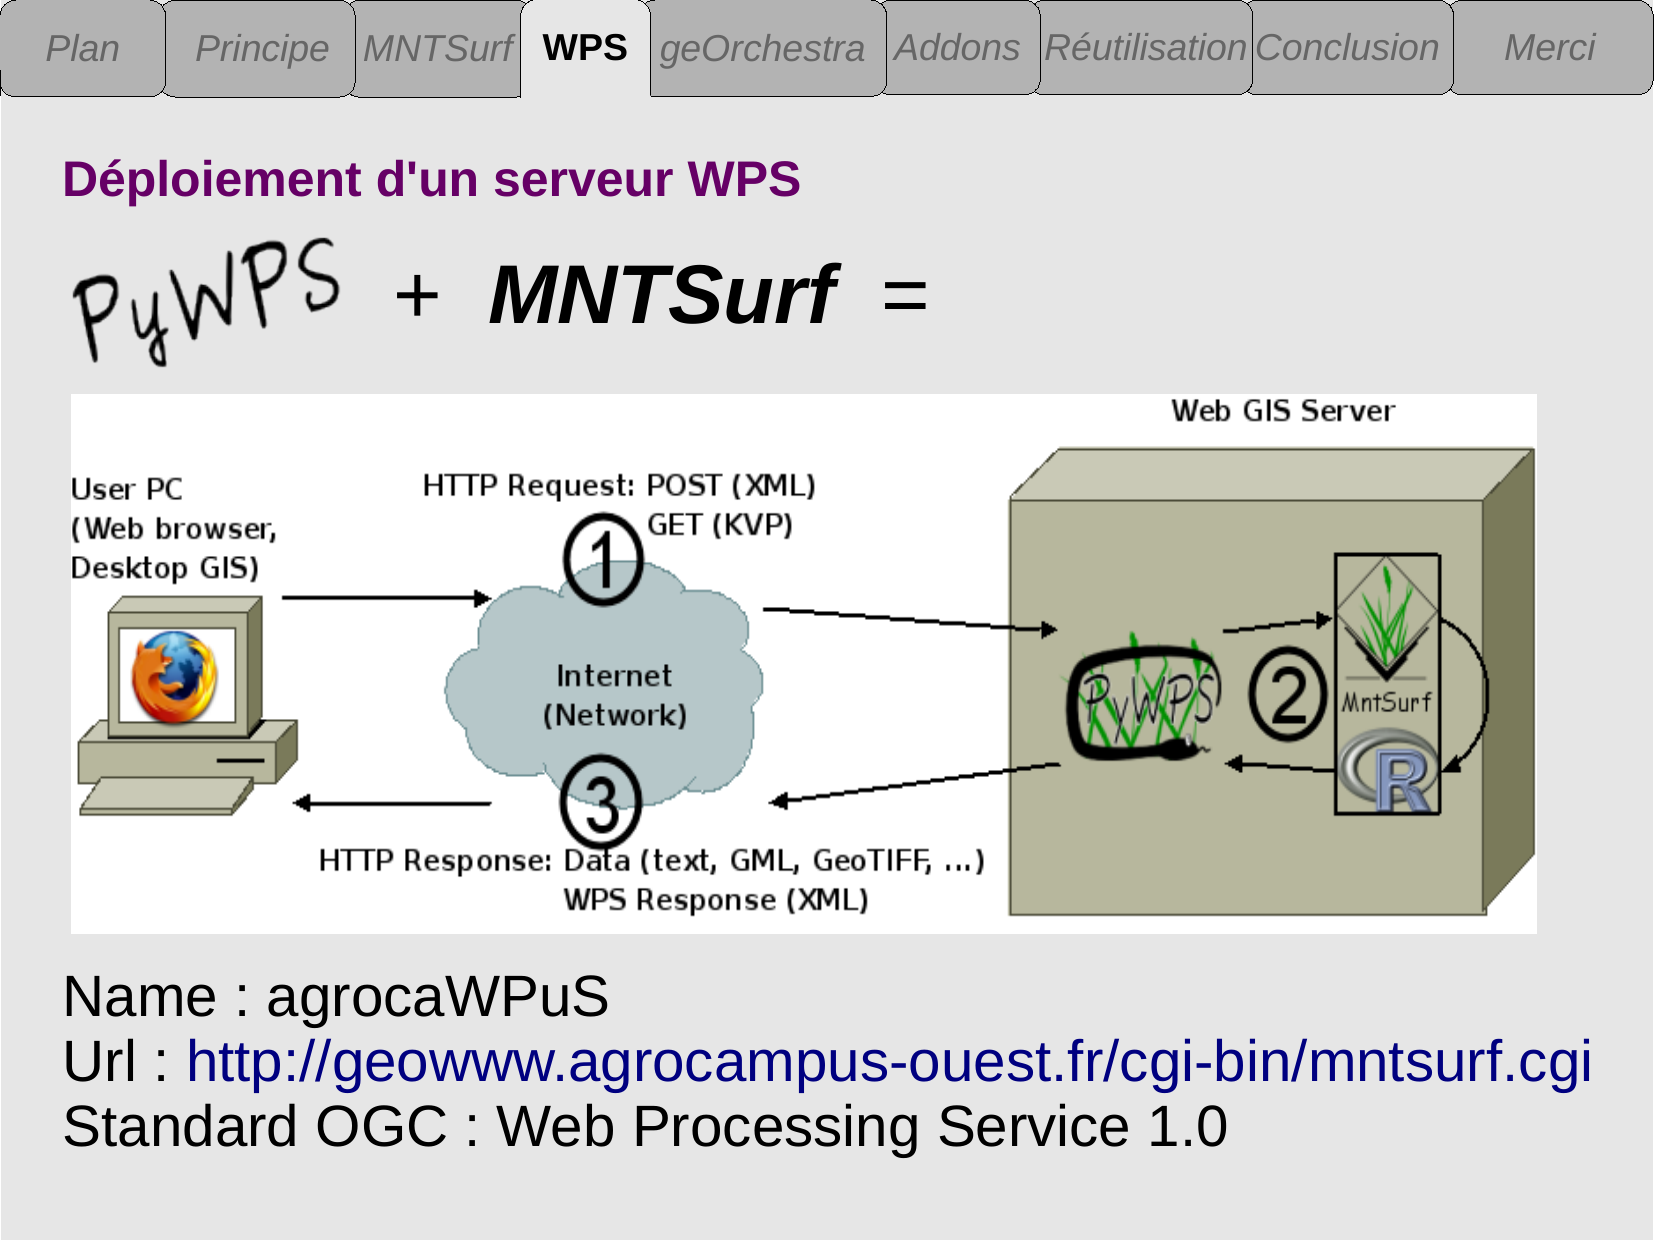

Principe
geOrchestra
WPS
Plan
MNTSurf
Addons
 Réutilisation
Conclusion
Merci
# Déploiement d'un serveur WPS
+ MNTSurf =
Name : agrocaWPuS
Url : http://geowww.agrocampus-ouest.fr/cgi-bin/mntsurf.cgi
Standard OGC : Web Processing Service 1.0